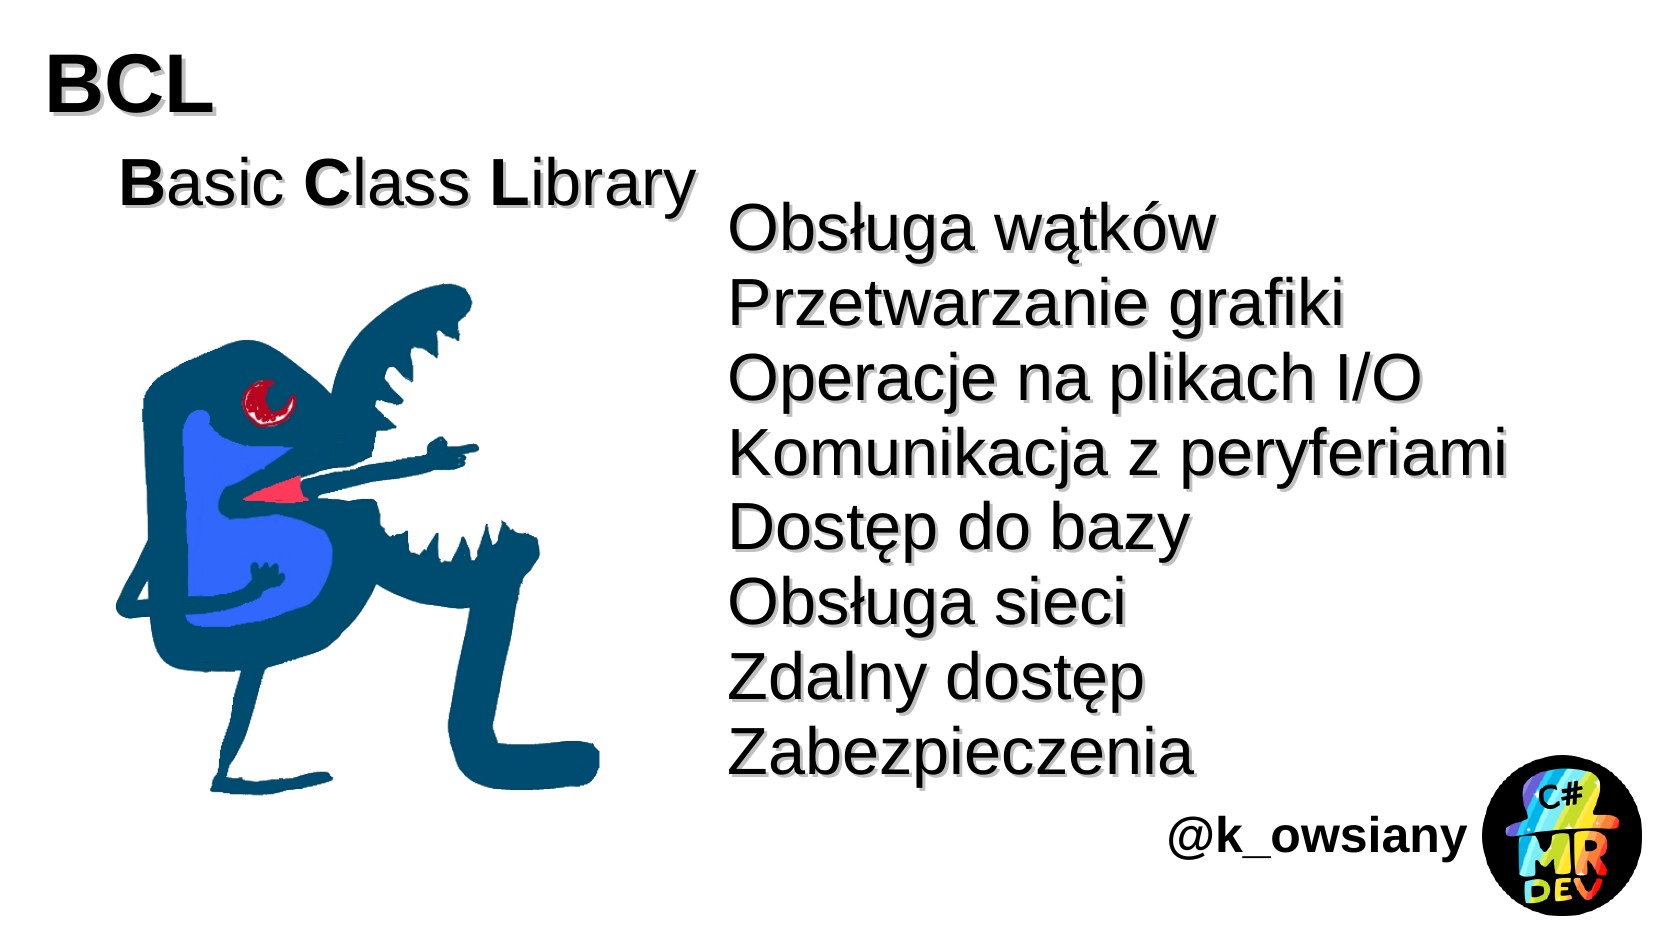

BCL
	Basic Class Library
Obsługa wątków
Przetwarzanie grafiki
Operacje na plikach I/O
Komunikacja z peryferiami
Dostęp do bazy
Obsługa sieci
Zdalny dostęp
Zabezpieczenia